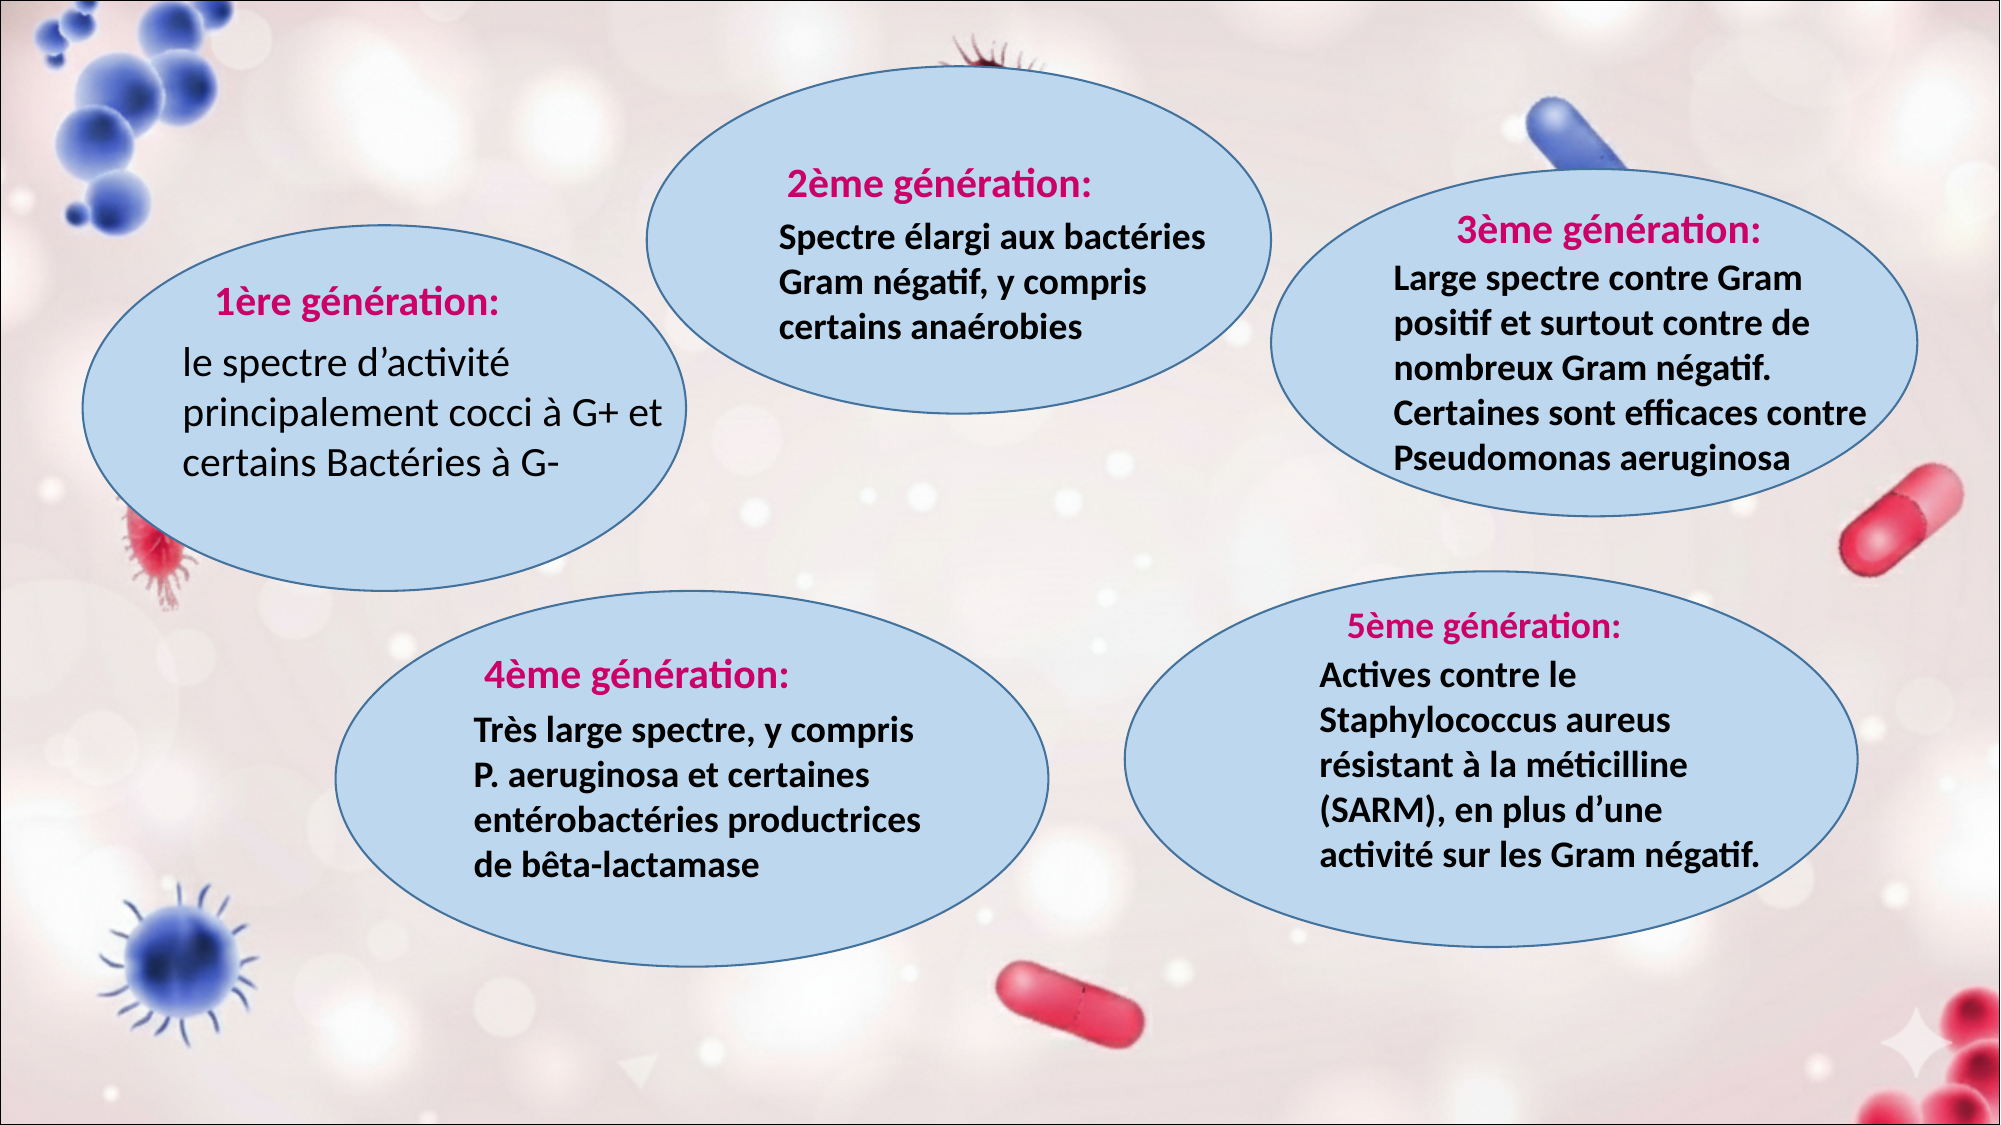

2ème génération:
#
3ème génération:
Spectre élargi aux bactéries Gram négatif, y compris certains anaérobies
Large spectre contre Gram positif et surtout contre de nombreux Gram négatif. Certaines sont efficaces contre Pseudomonas aeruginosa
1ère génération:
le spectre d’activité principalement cocci à G+ et certains Bactéries à G-
5ème génération:
4ème génération:
Actives contre le Staphylococcus aureus résistant à la méticilline (SARM), en plus d’une activité sur les Gram négatif.
Très large spectre, y compris P. aeruginosa et certaines entérobactéries productrices de bêta-lactamase